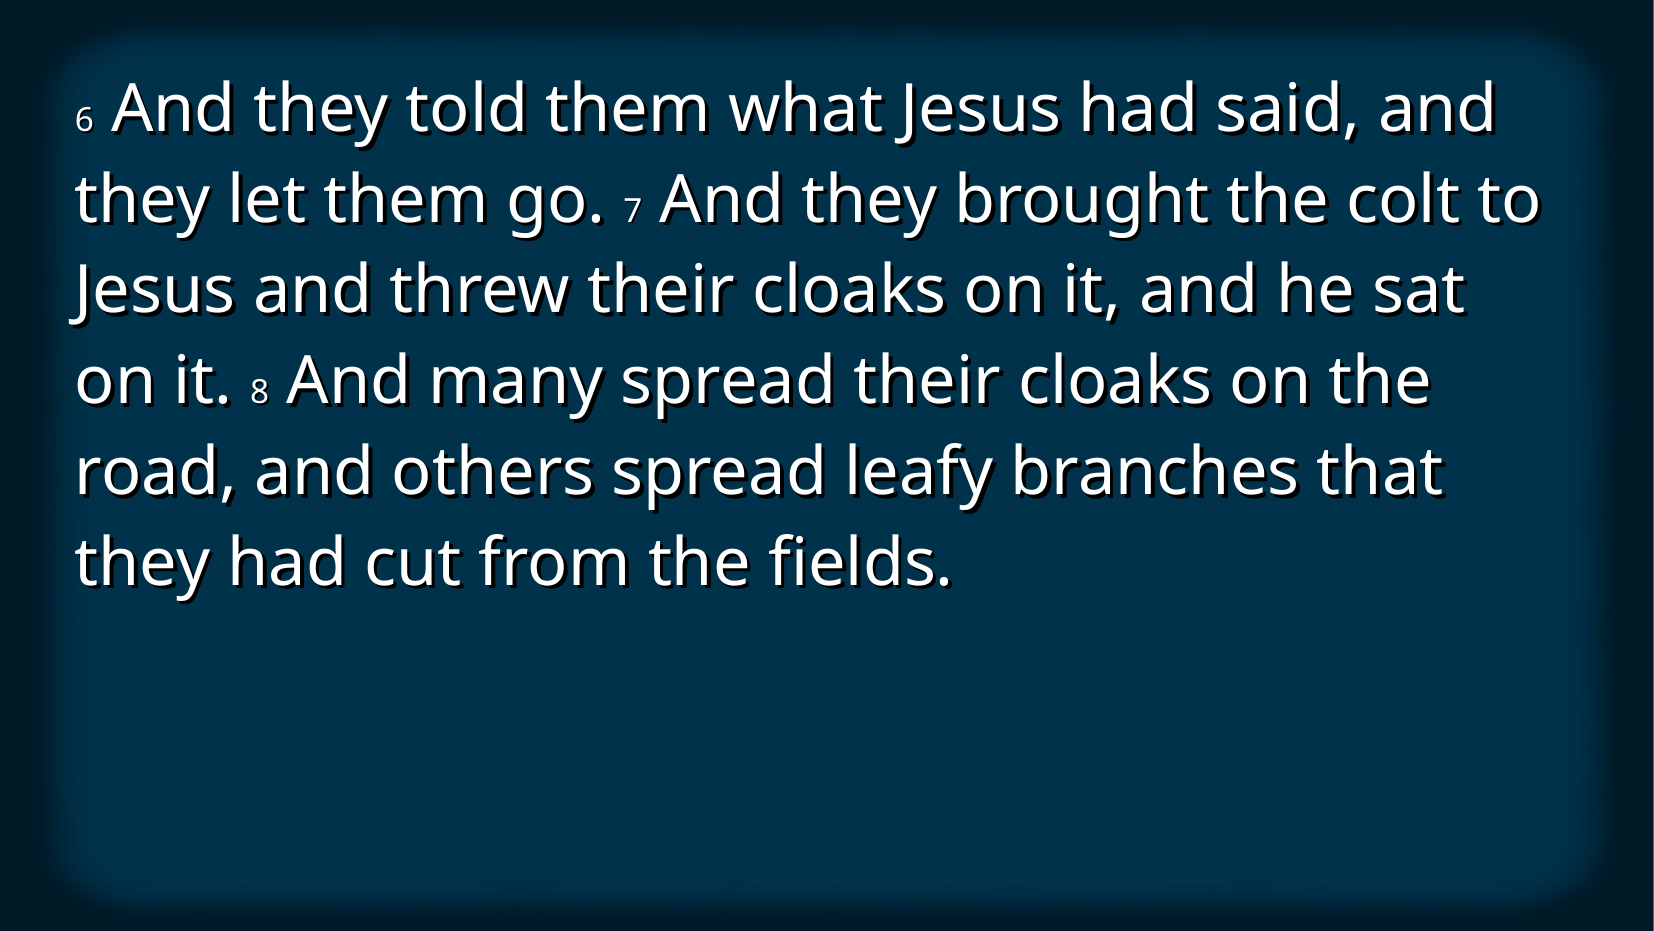

6 And they told them what Jesus had said, and they let them go. 7 And they brought the colt to Jesus and threw their cloaks on it, and he sat on it. 8 And many spread their cloaks on the road, and others spread leafy branches that they had cut from the fields.